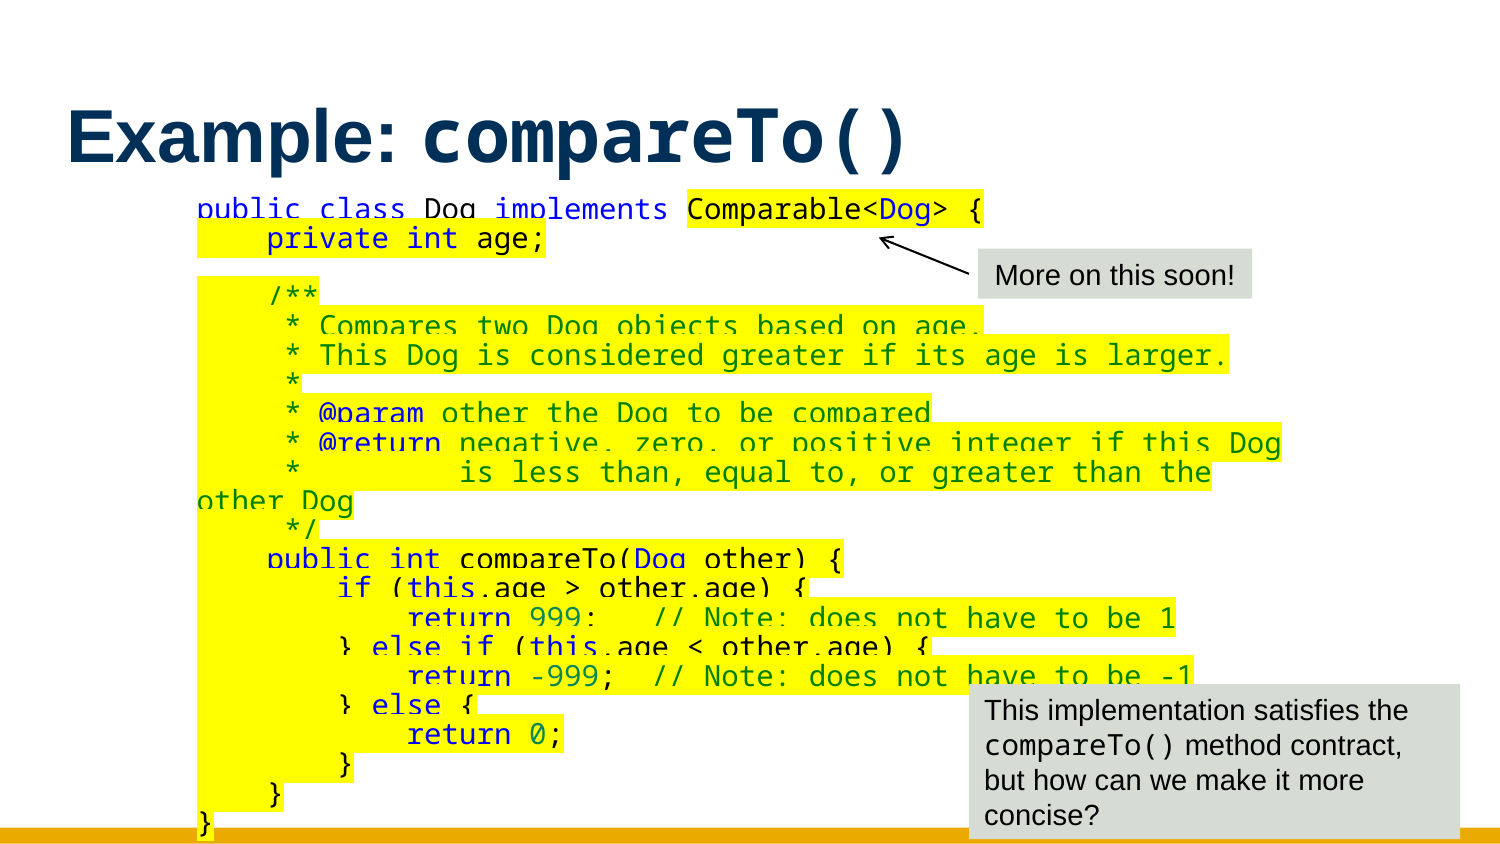

# Example: compareTo()
public class Dog implements Comparable<Dog> {
    private int age;
    /**
     * Compares two Dog objects based on age.
 * This Dog is considered greater if its age is larger.
     *
     * @param other the Dog to be compared
     * @return negative, zero, or positive integer if this Dog
 * is less than, equal to, or greater than the other Dog
     */
    public int compareTo(Dog other) {
        if (this.age > other.age) {
            return 999; // Note: does not have to be 1
        } else if (this.age < other.age) {
            return -999; // Note: does not have to be -1
        } else {
         return 0;
 }
    }
}
More on this soon!
This implementation satisfies the compareTo() method contract, but how can we make it more concise?